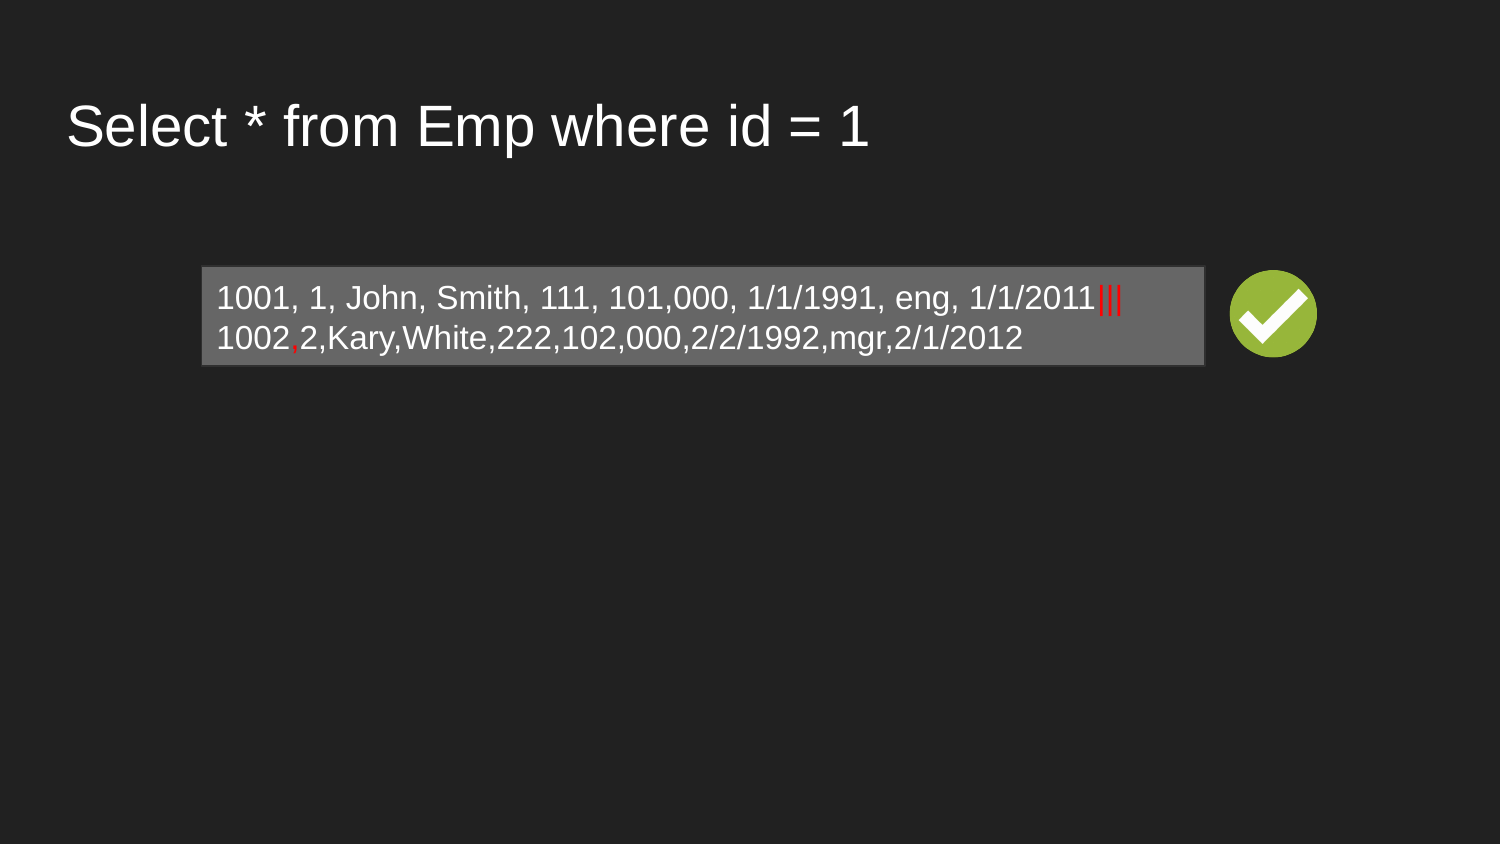

# Select * from Emp where id = 1
1001, 1, John, Smith, 111, 101,000, 1/1/1991, eng, 1/1/2011|||
1002,2,Kary,White,222,102,000,2/2/1992,mgr,2/1/2012